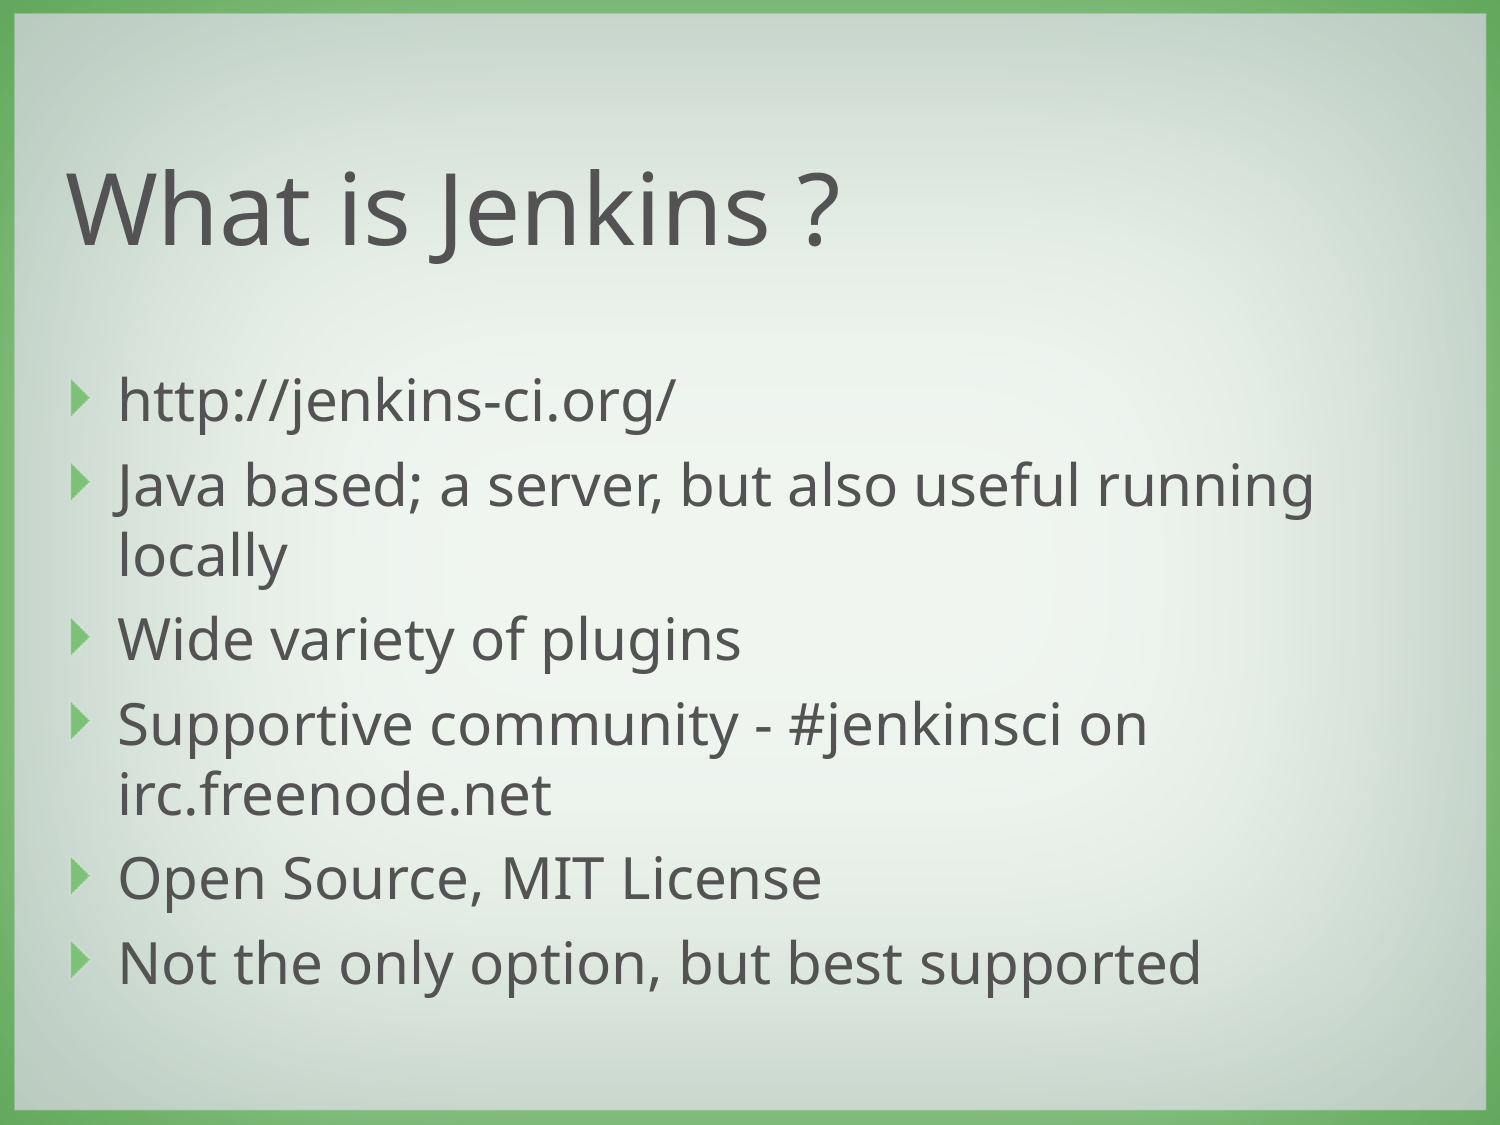

# What is Jenkins ?
http://jenkins-ci.org/
Java based; a server, but also useful running locally
Wide variety of plugins
Supportive community - #jenkinsci on irc.freenode.net
Open Source, MIT License
Not the only option, but best supported